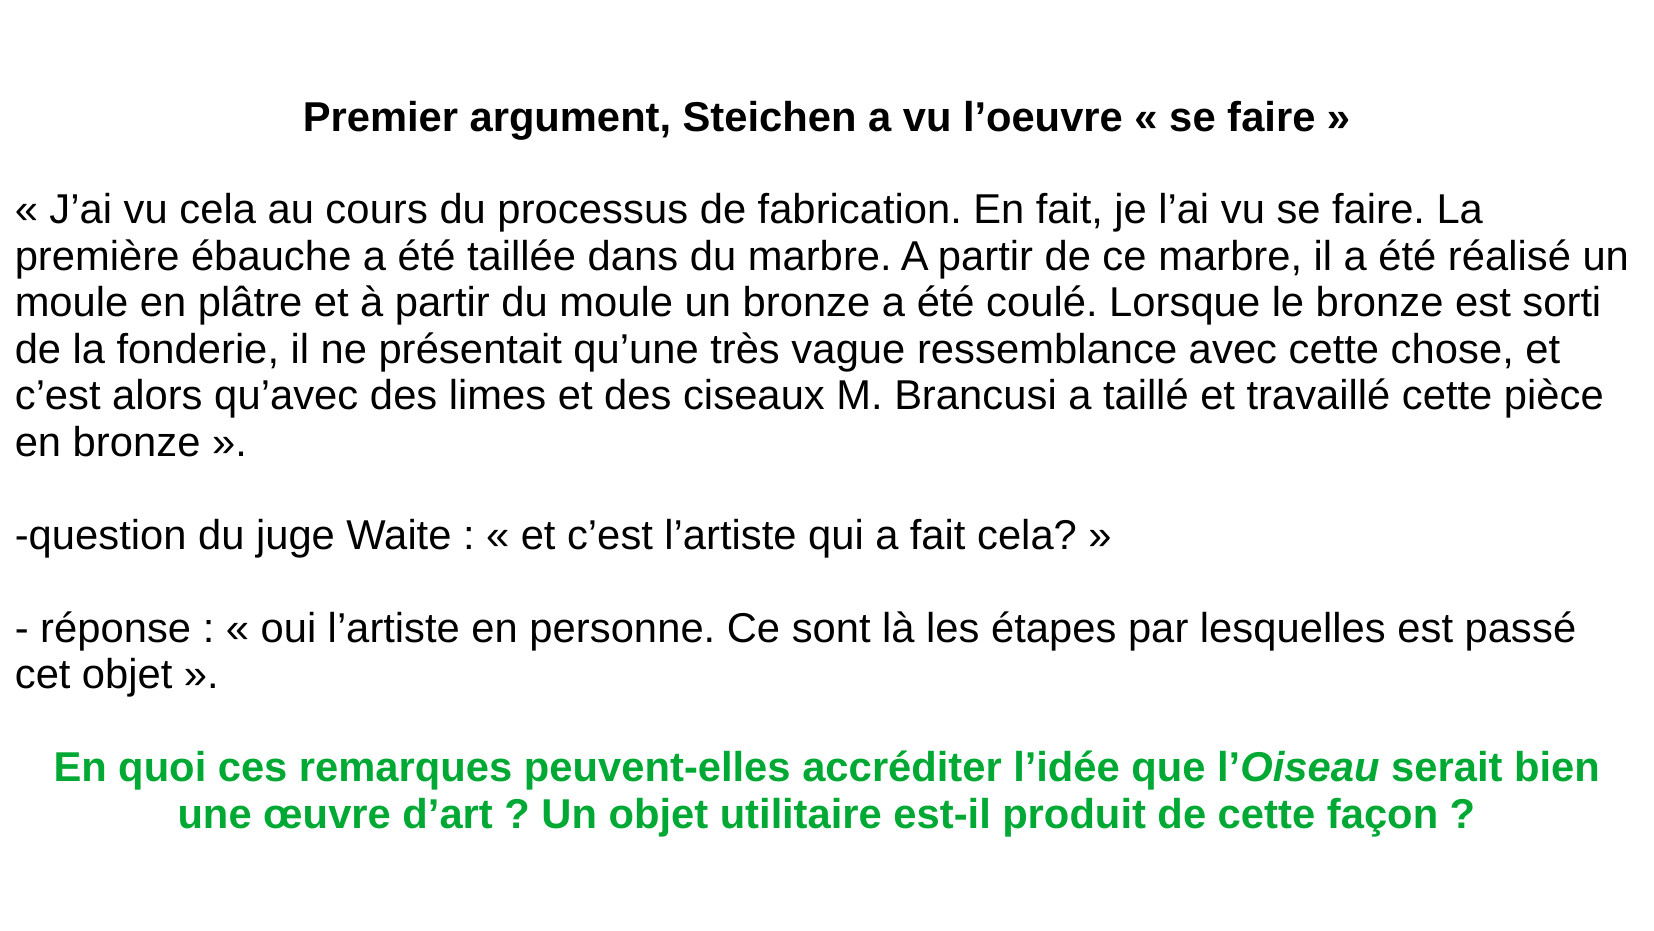

Premier argument, Steichen a vu l’oeuvre « se faire »
« J’ai vu cela au cours du processus de fabrication. En fait, je l’ai vu se faire. La première ébauche a été taillée dans du marbre. A partir de ce marbre, il a été réalisé un moule en plâtre et à partir du moule un bronze a été coulé. Lorsque le bronze est sorti de la fonderie, il ne présentait qu’une très vague ressemblance avec cette chose, et c’est alors qu’avec des limes et des ciseaux M. Brancusi a taillé et travaillé cette pièce en bronze ».
-question du juge Waite : « et c’est l’artiste qui a fait cela? »
- réponse : « oui l’artiste en personne. Ce sont là les étapes par lesquelles est passé cet objet ».
En quoi ces remarques peuvent-elles accréditer l’idée que l’Oiseau serait bien une œuvre d’art ? Un objet utilitaire est-il produit de cette façon ?